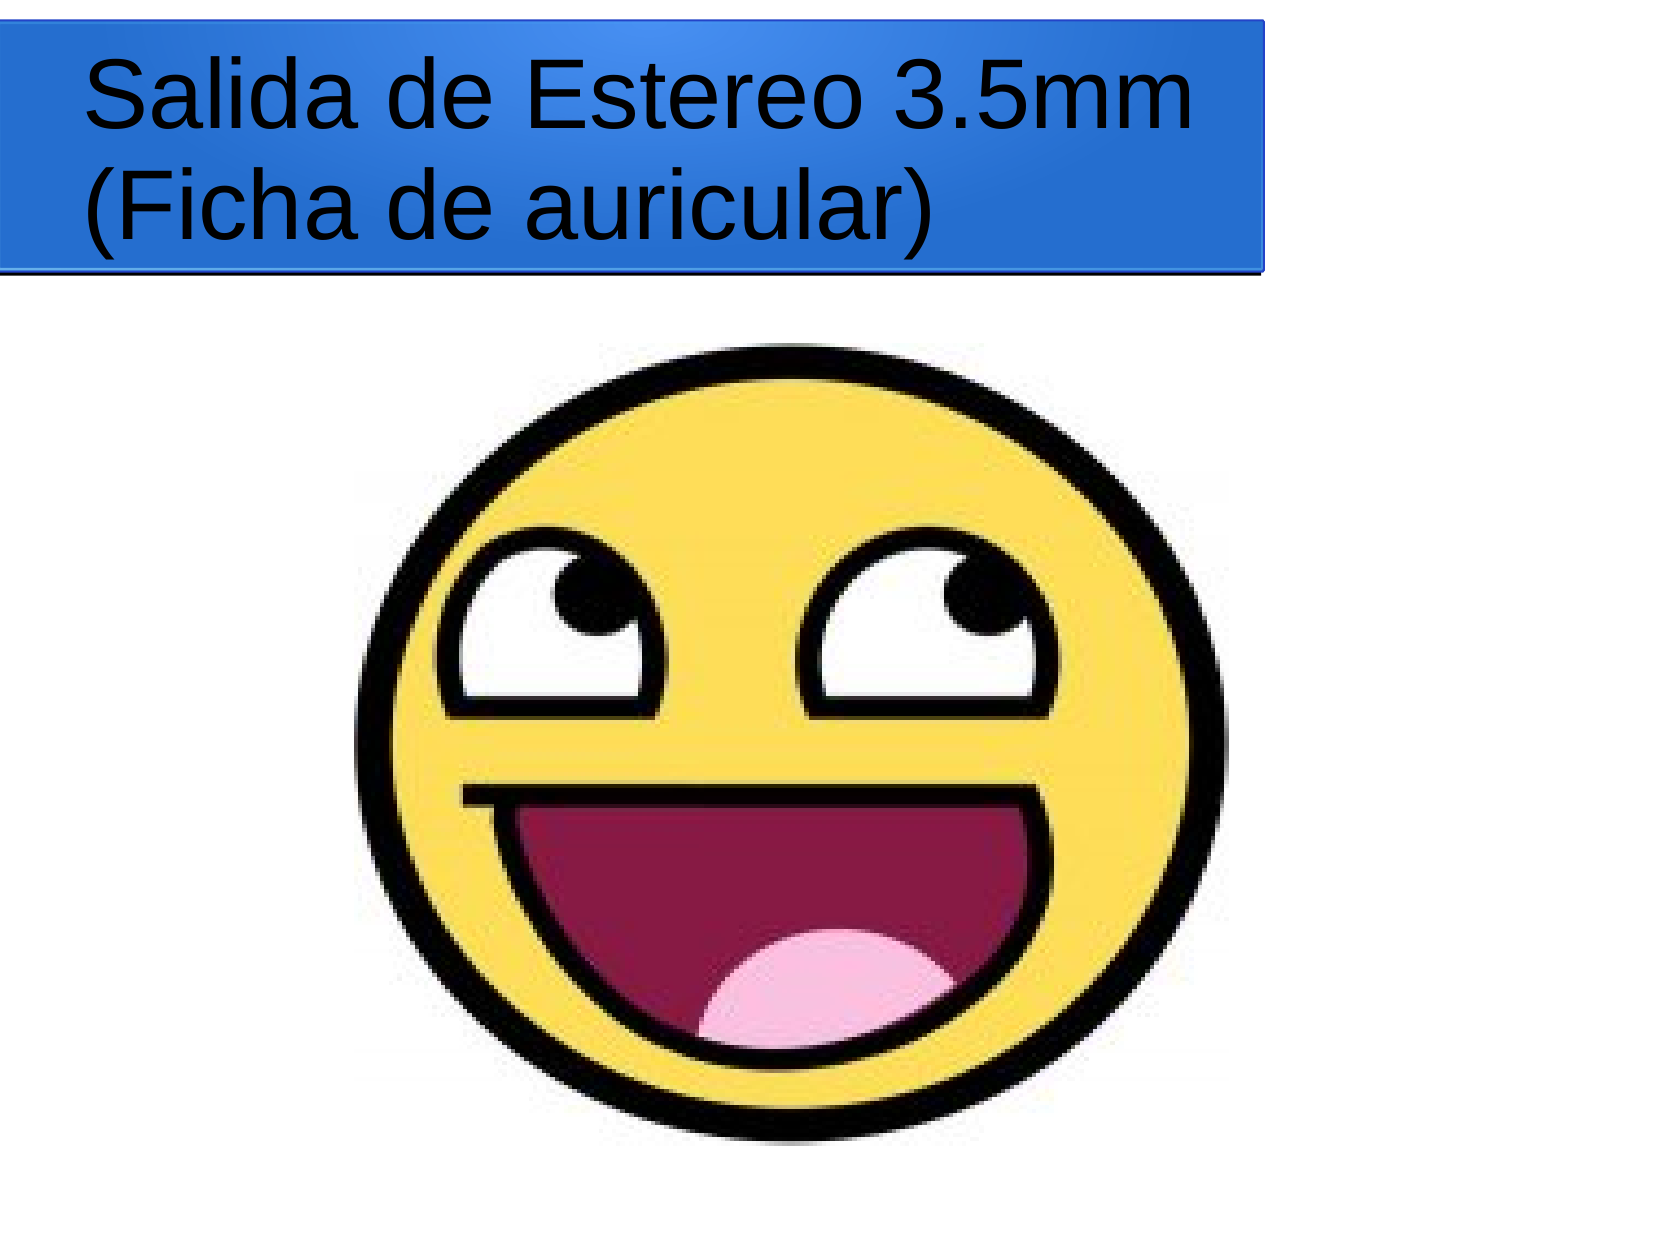

# Salida de Estereo 3.5mm (Ficha de auricular)